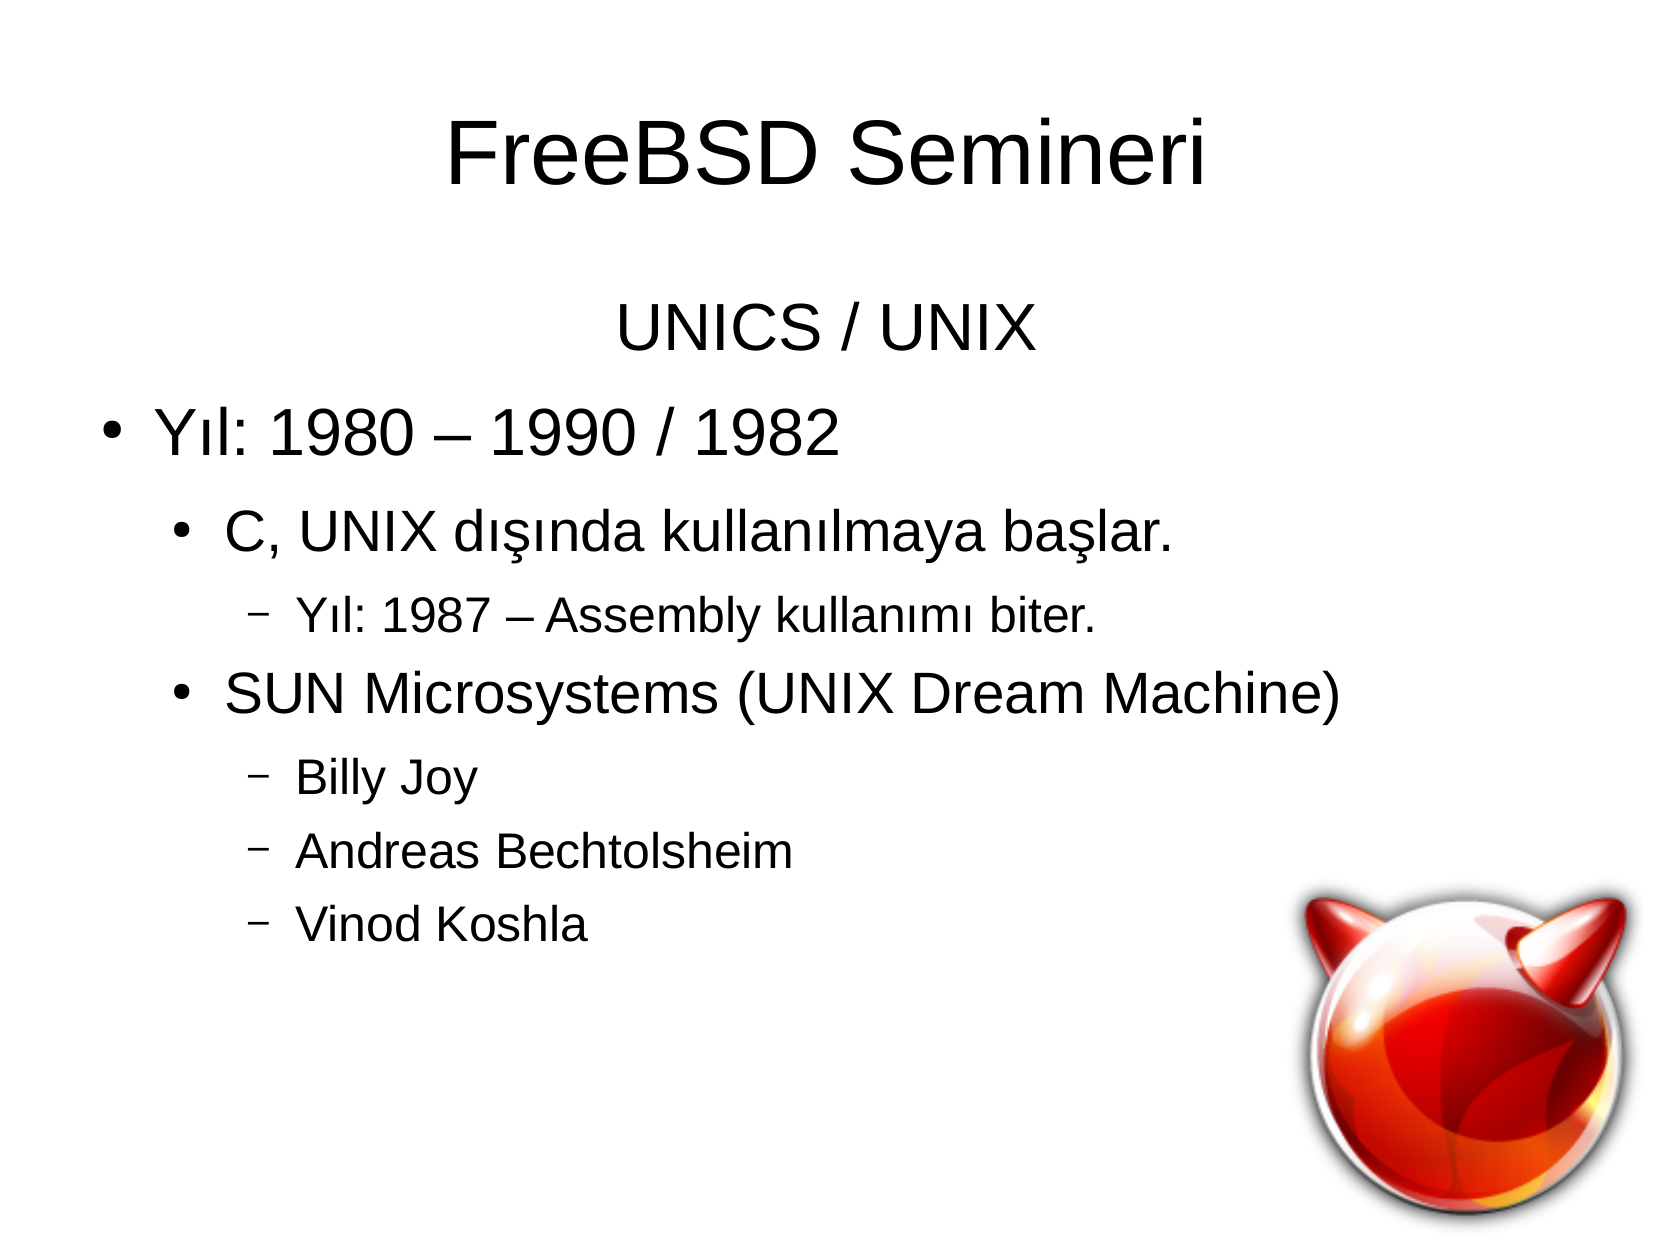

# FreeBSD Semineri
UNICS / UNIX
Yıl: 1980 – 1990 / 1982
C, UNIX dışında kullanılmaya başlar.
Yıl: 1987 – Assembly kullanımı biter.
SUN Microsystems (UNIX Dream Machine)
Billy Joy
Andreas Bechtolsheim
Vinod Koshla